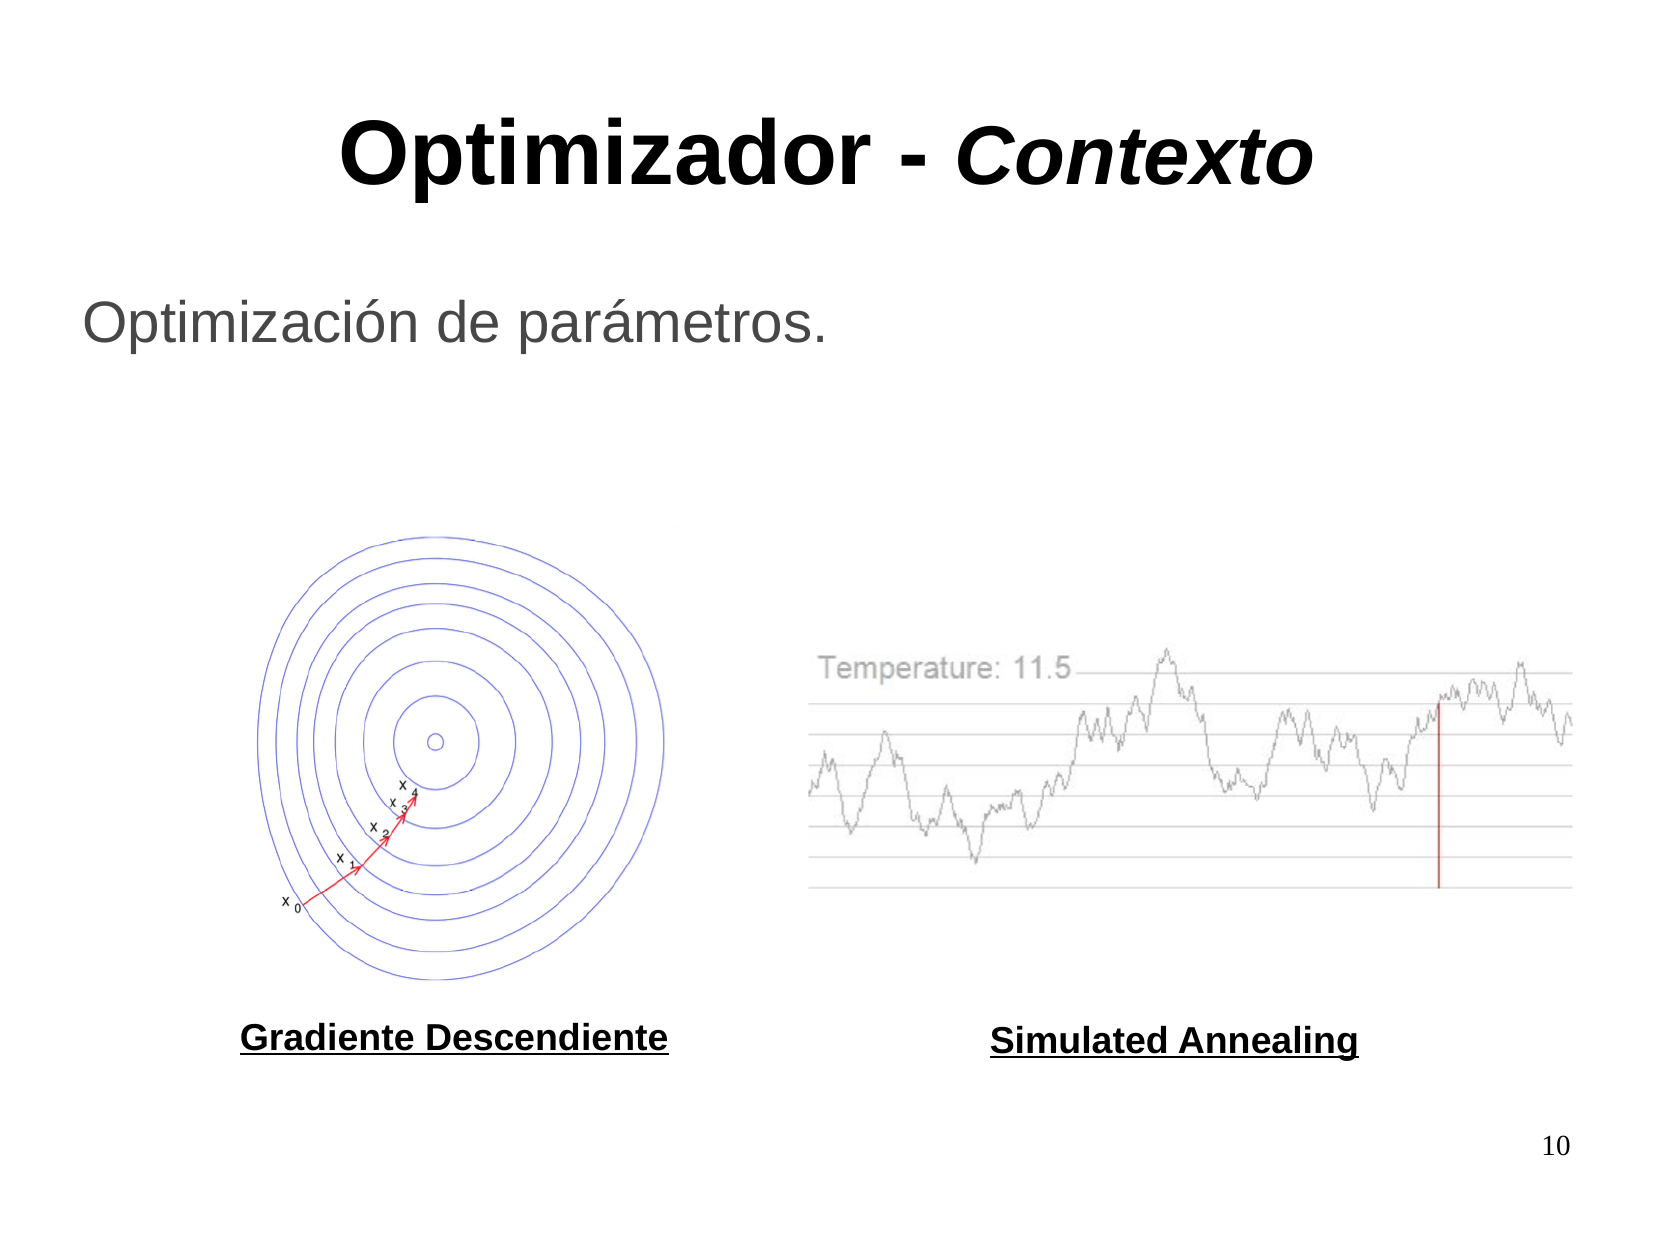

# Optimizador - Contexto
Optimización de parámetros.
Gradiente Descendiente
Simulated Annealing
10